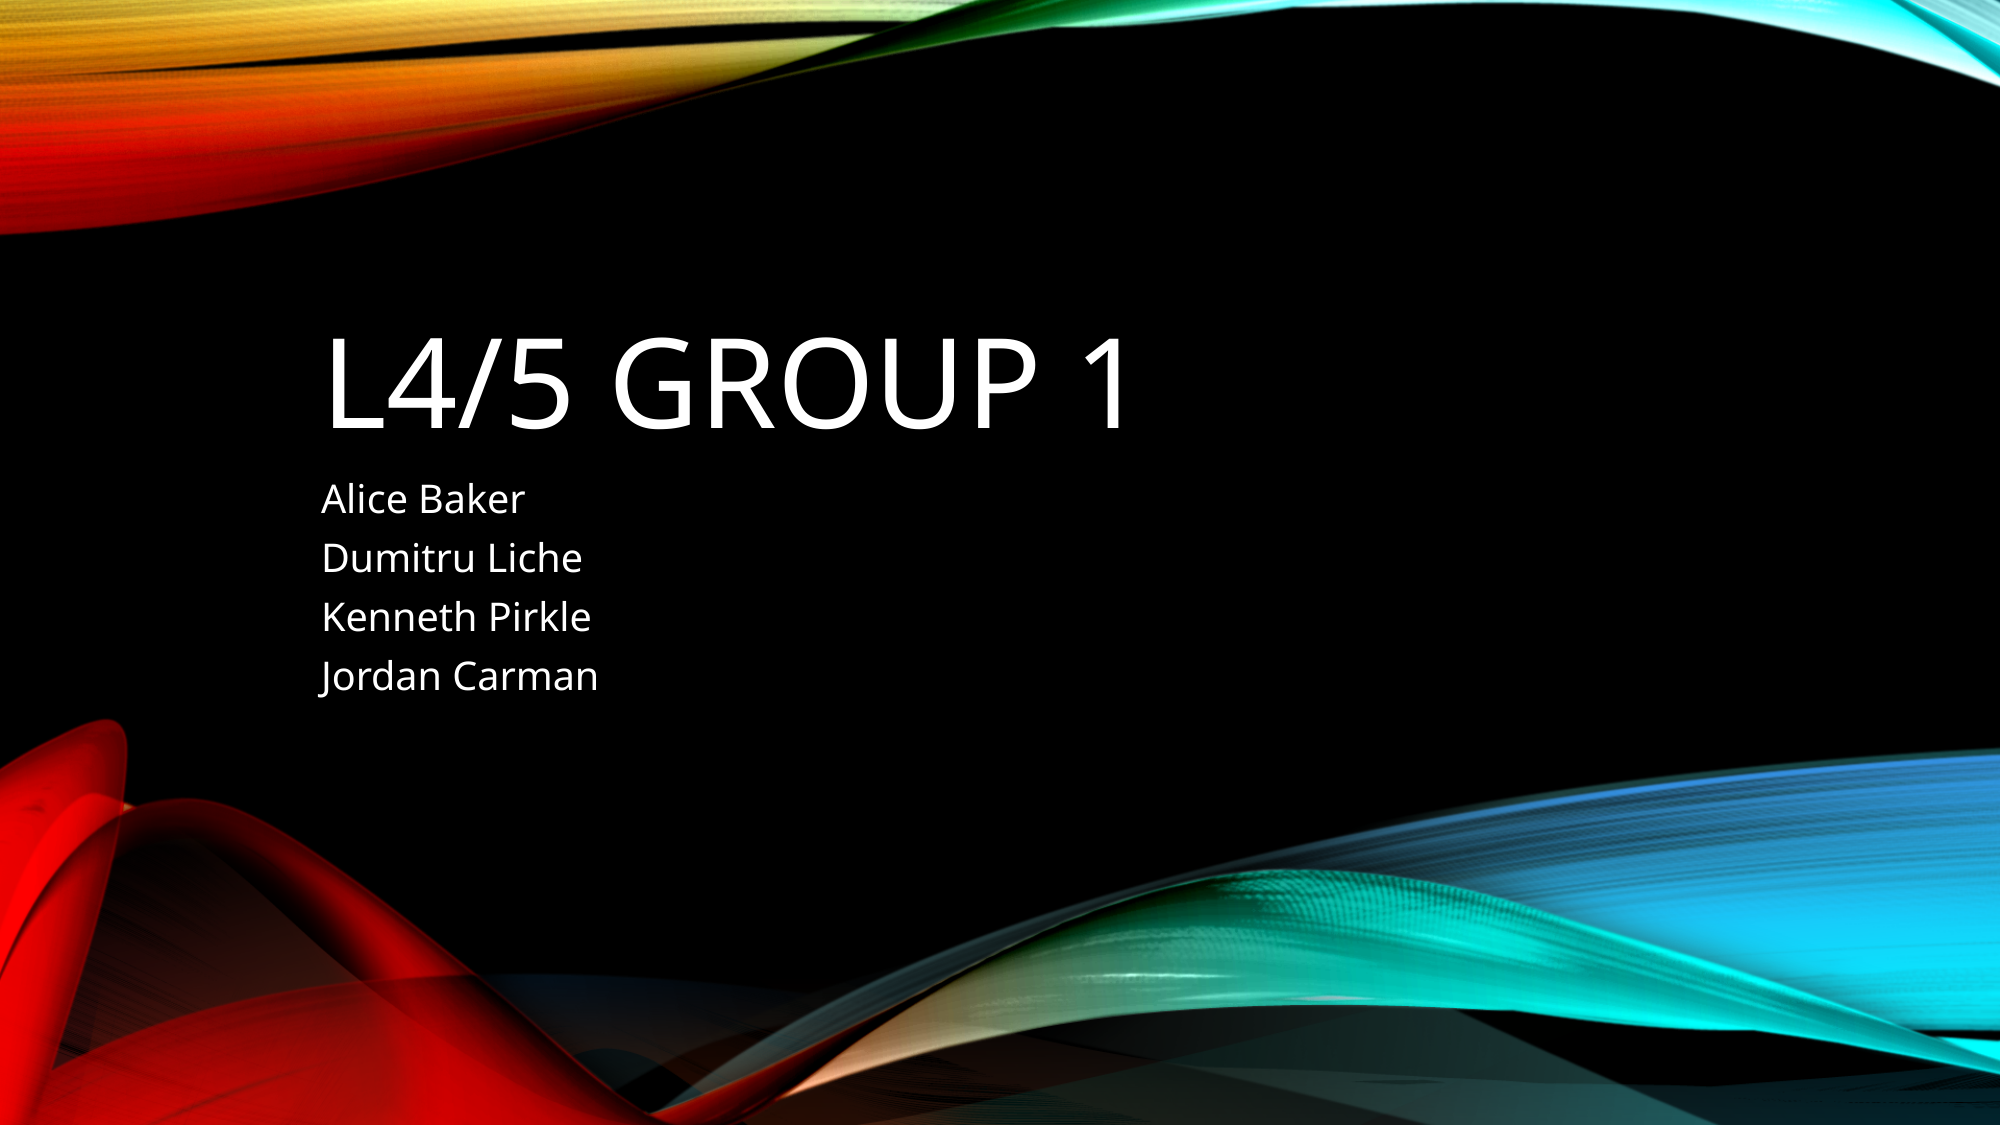

# L4/5 Group 1
Alice Baker
Dumitru Liche
Kenneth Pirkle
Jordan Carman